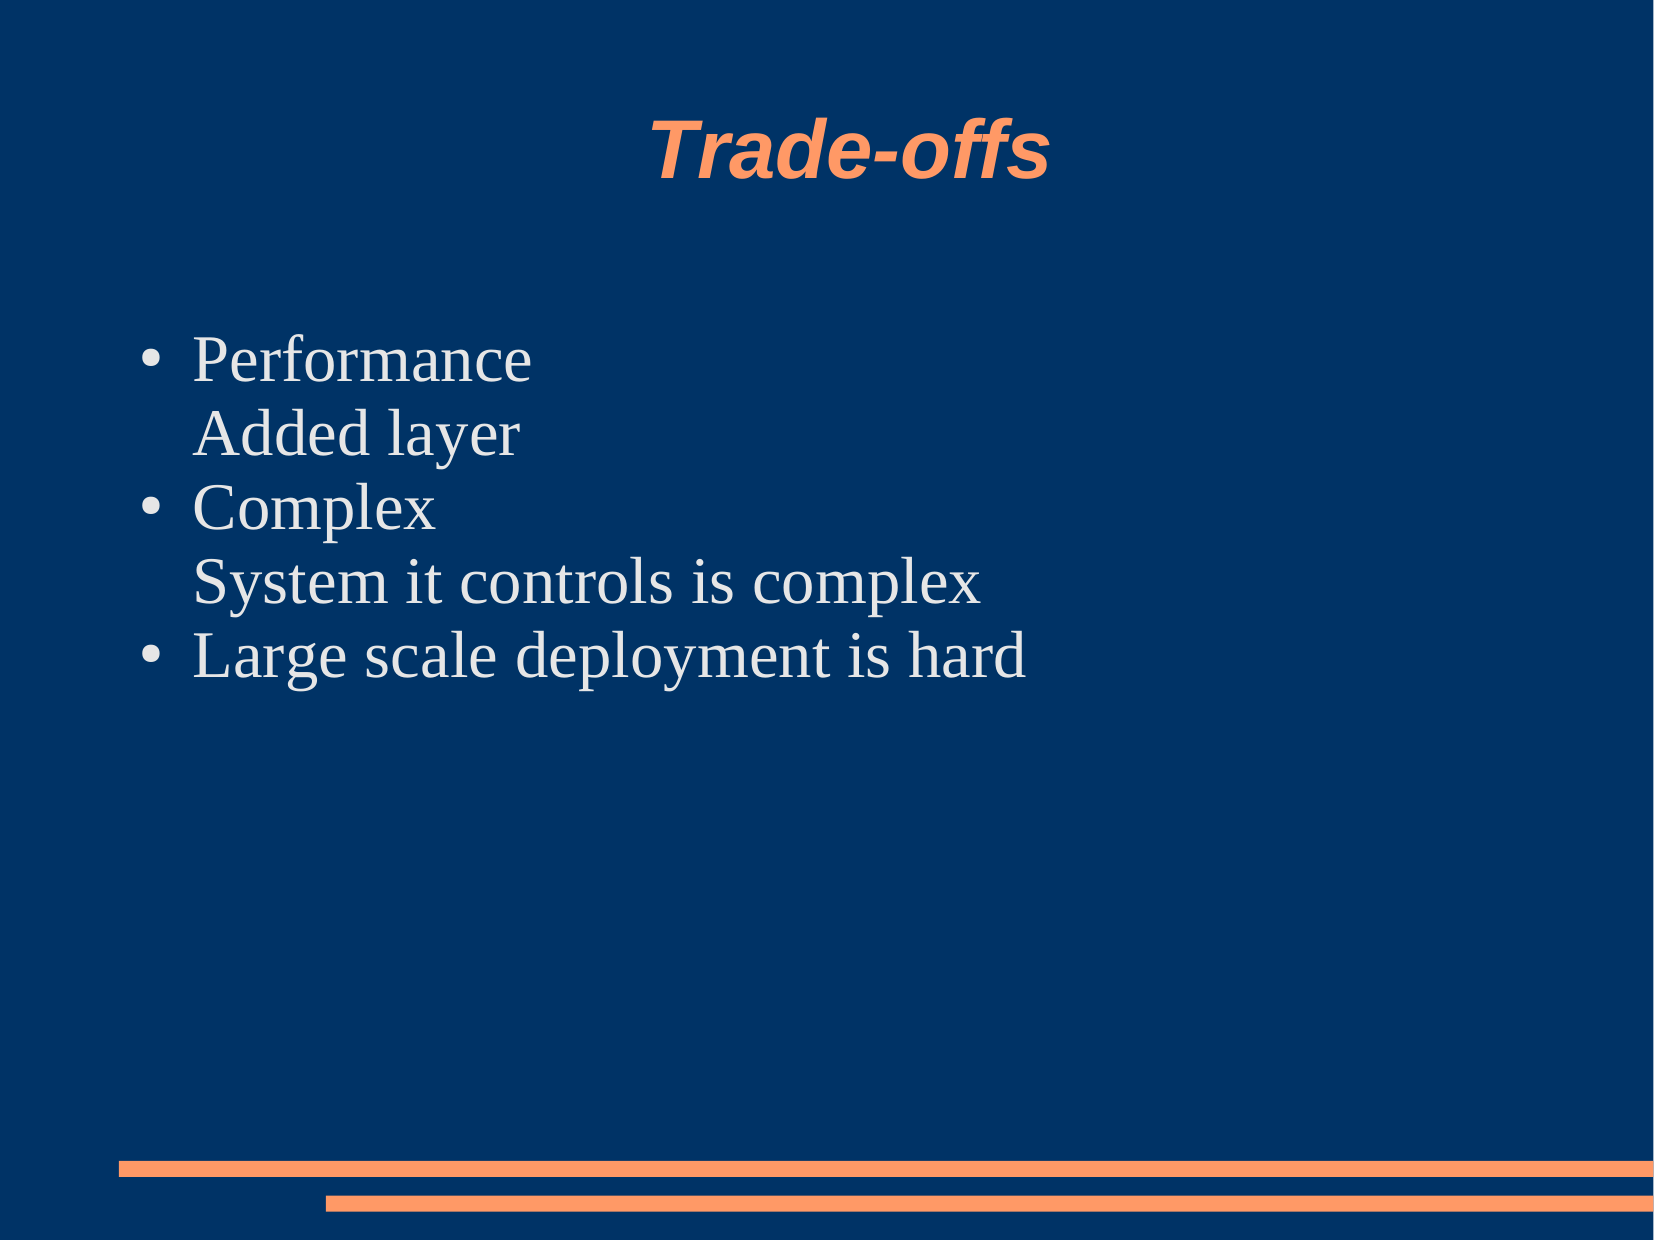

# Trade-offs
Performance
Added layer
Complex
System it controls is complex
Large scale deployment is hard